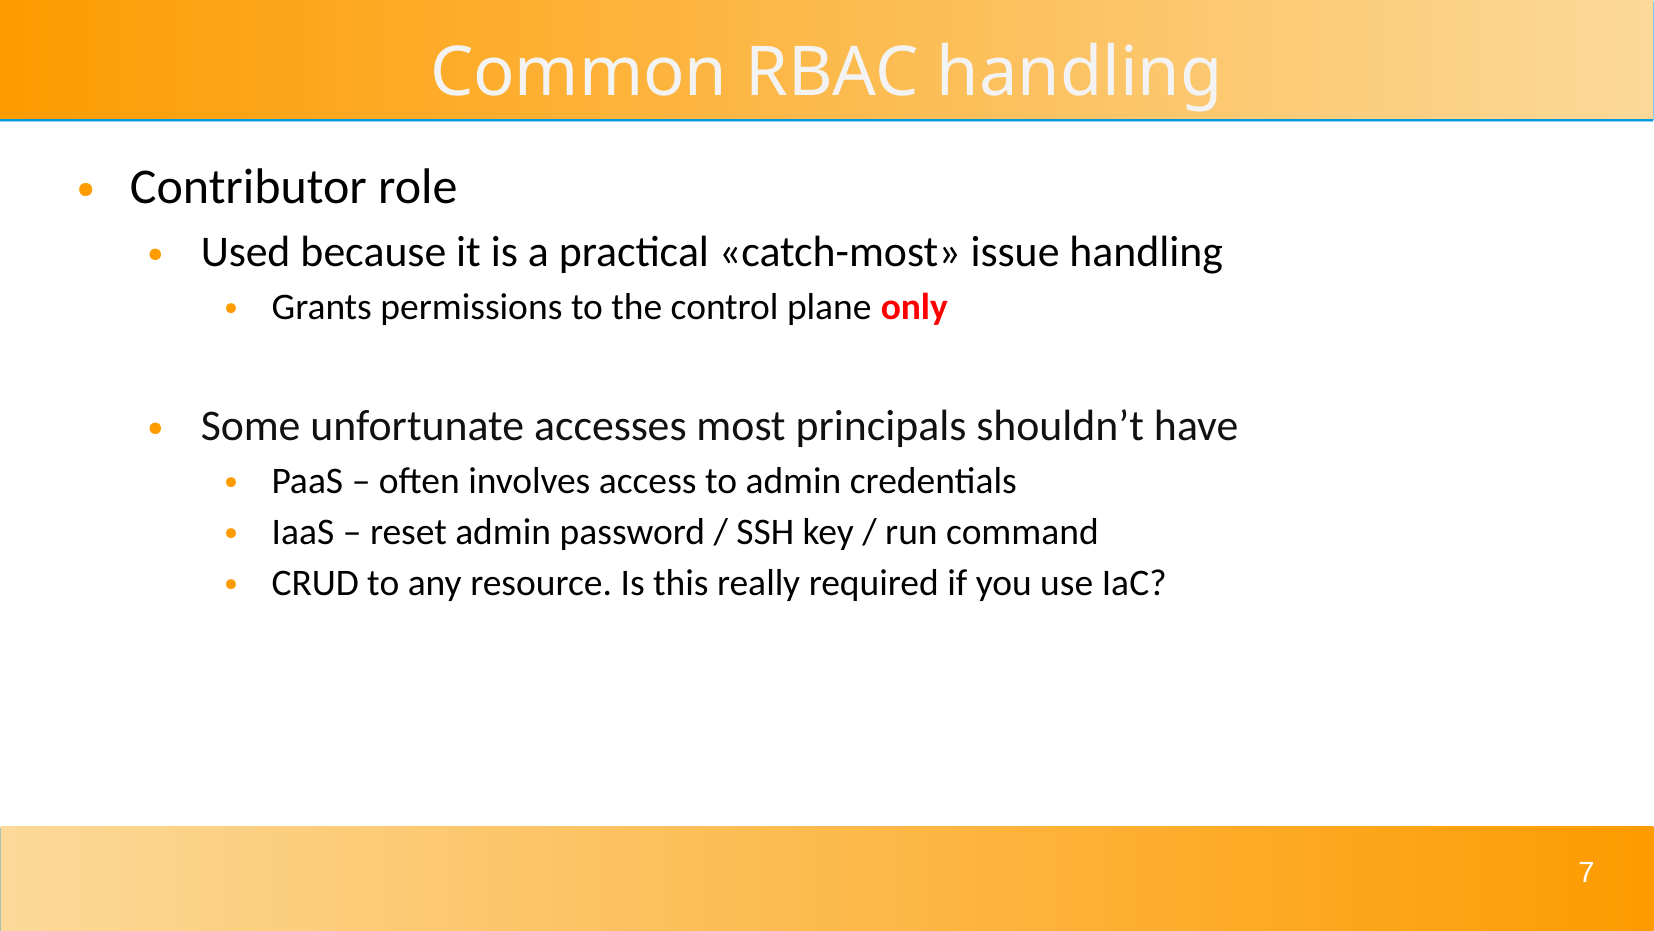

# Common RBAC handling
Contributor role
Used because it is a practical «catch-most» issue handling
Grants permissions to the control plane only
Some unfortunate accesses most principals shouldn’t have
PaaS – often involves access to admin credentials
IaaS – reset admin password / SSH key / run command
CRUD to any resource. Is this really required if you use IaC?
7